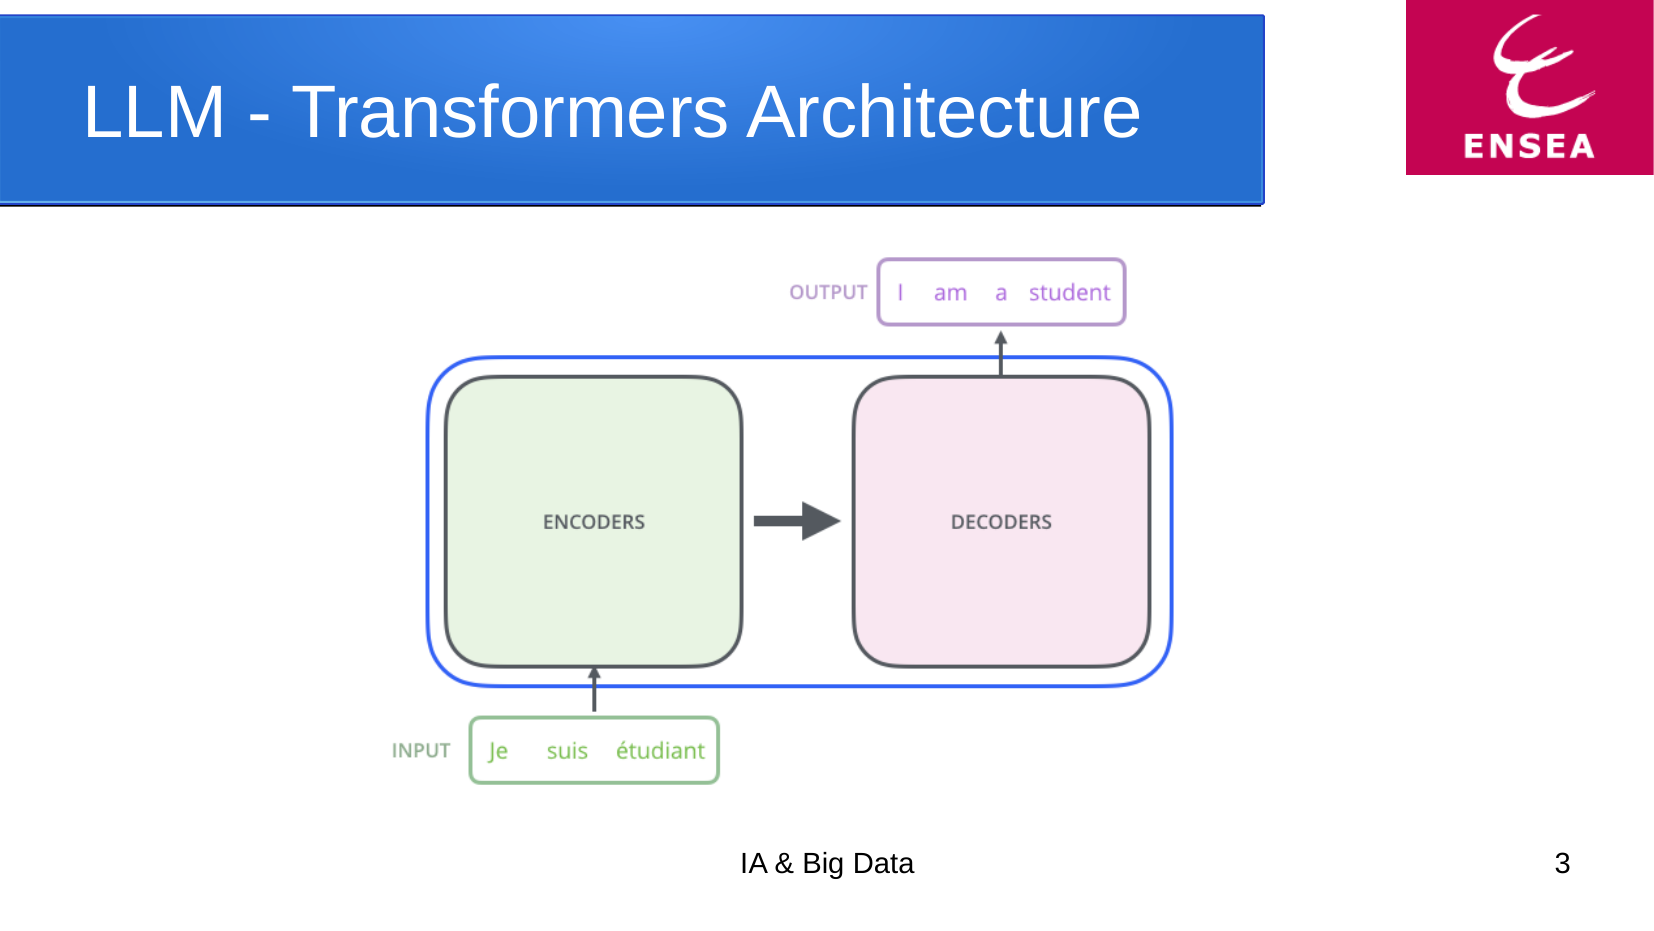

# LLM - Transformers Architecture
IA & Big Data
3